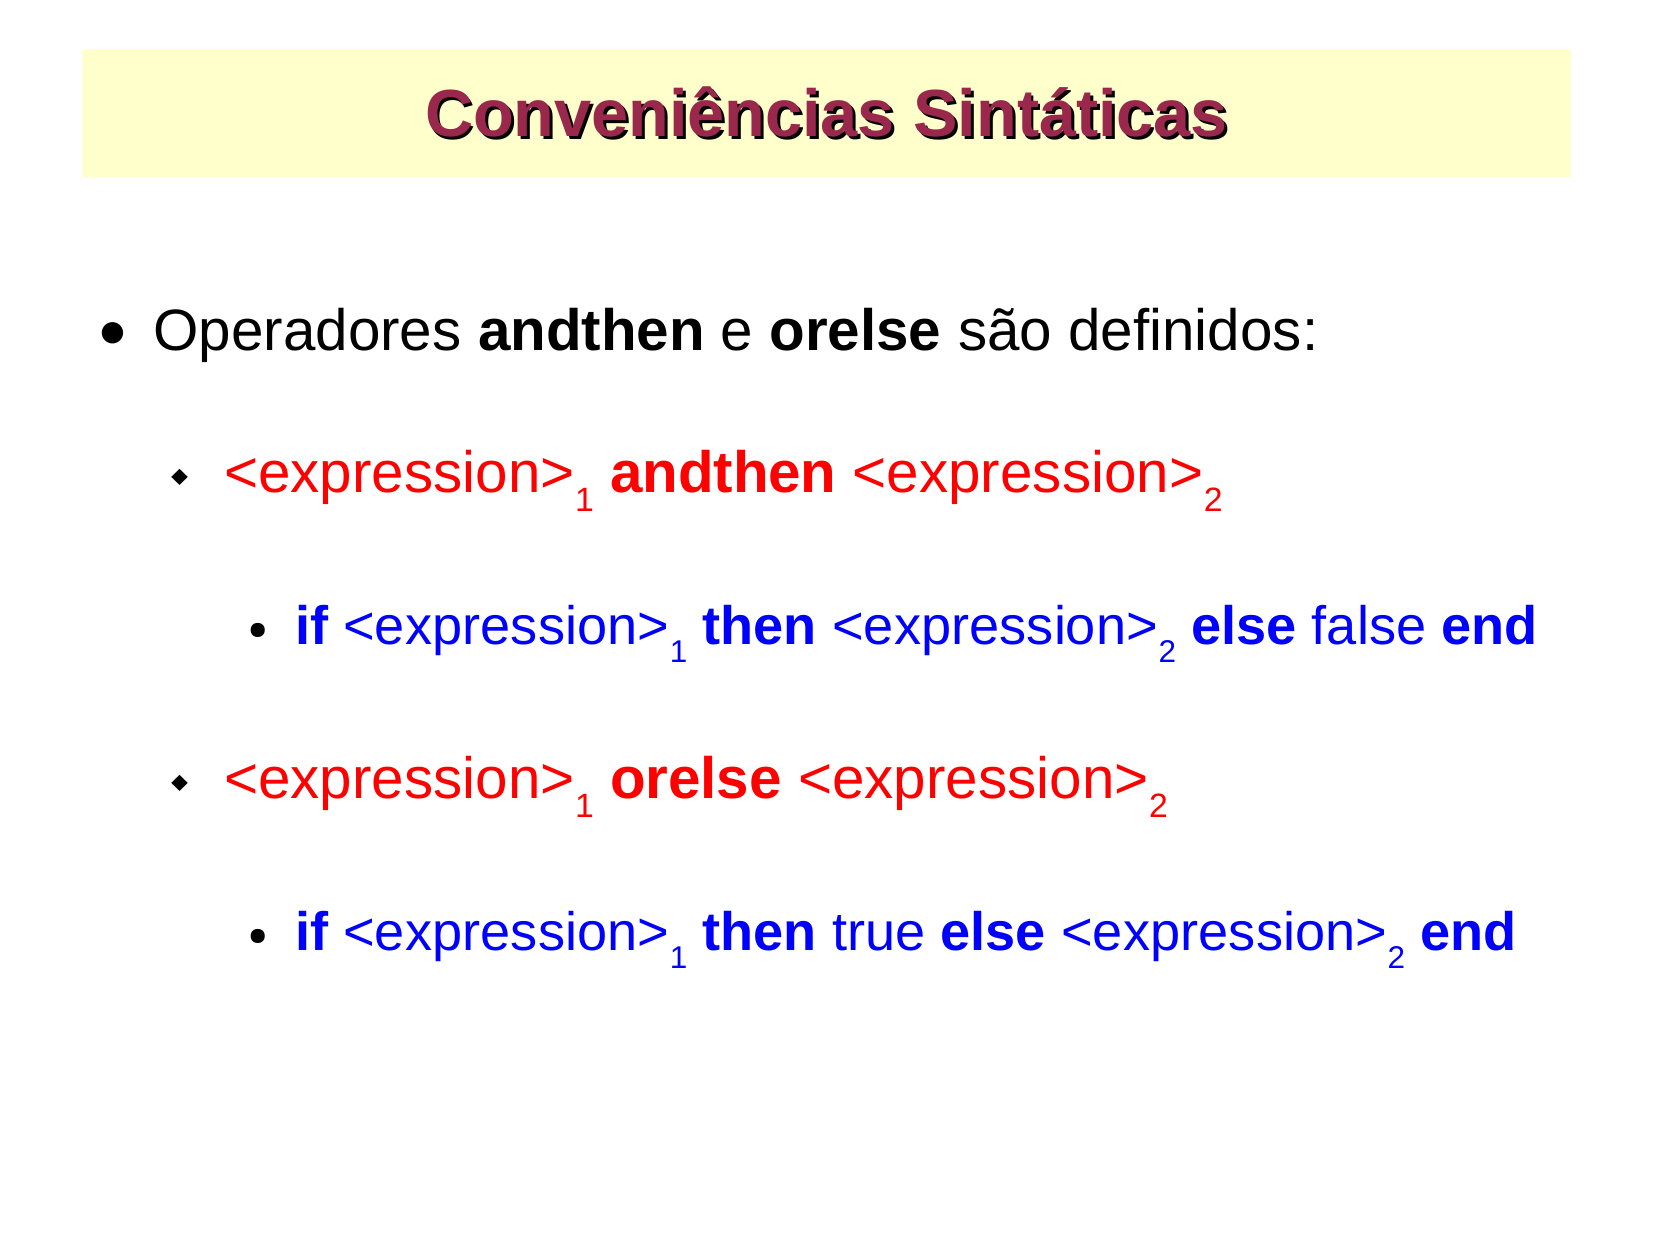

# Conveniências Sintáticas
Operadores andthen e orelse são definidos:
<expression>1 andthen <expression>2
if <expression>1 then <expression>2 else false end
<expression>1 orelse <expression>2
if <expression>1 then true else <expression>2 end